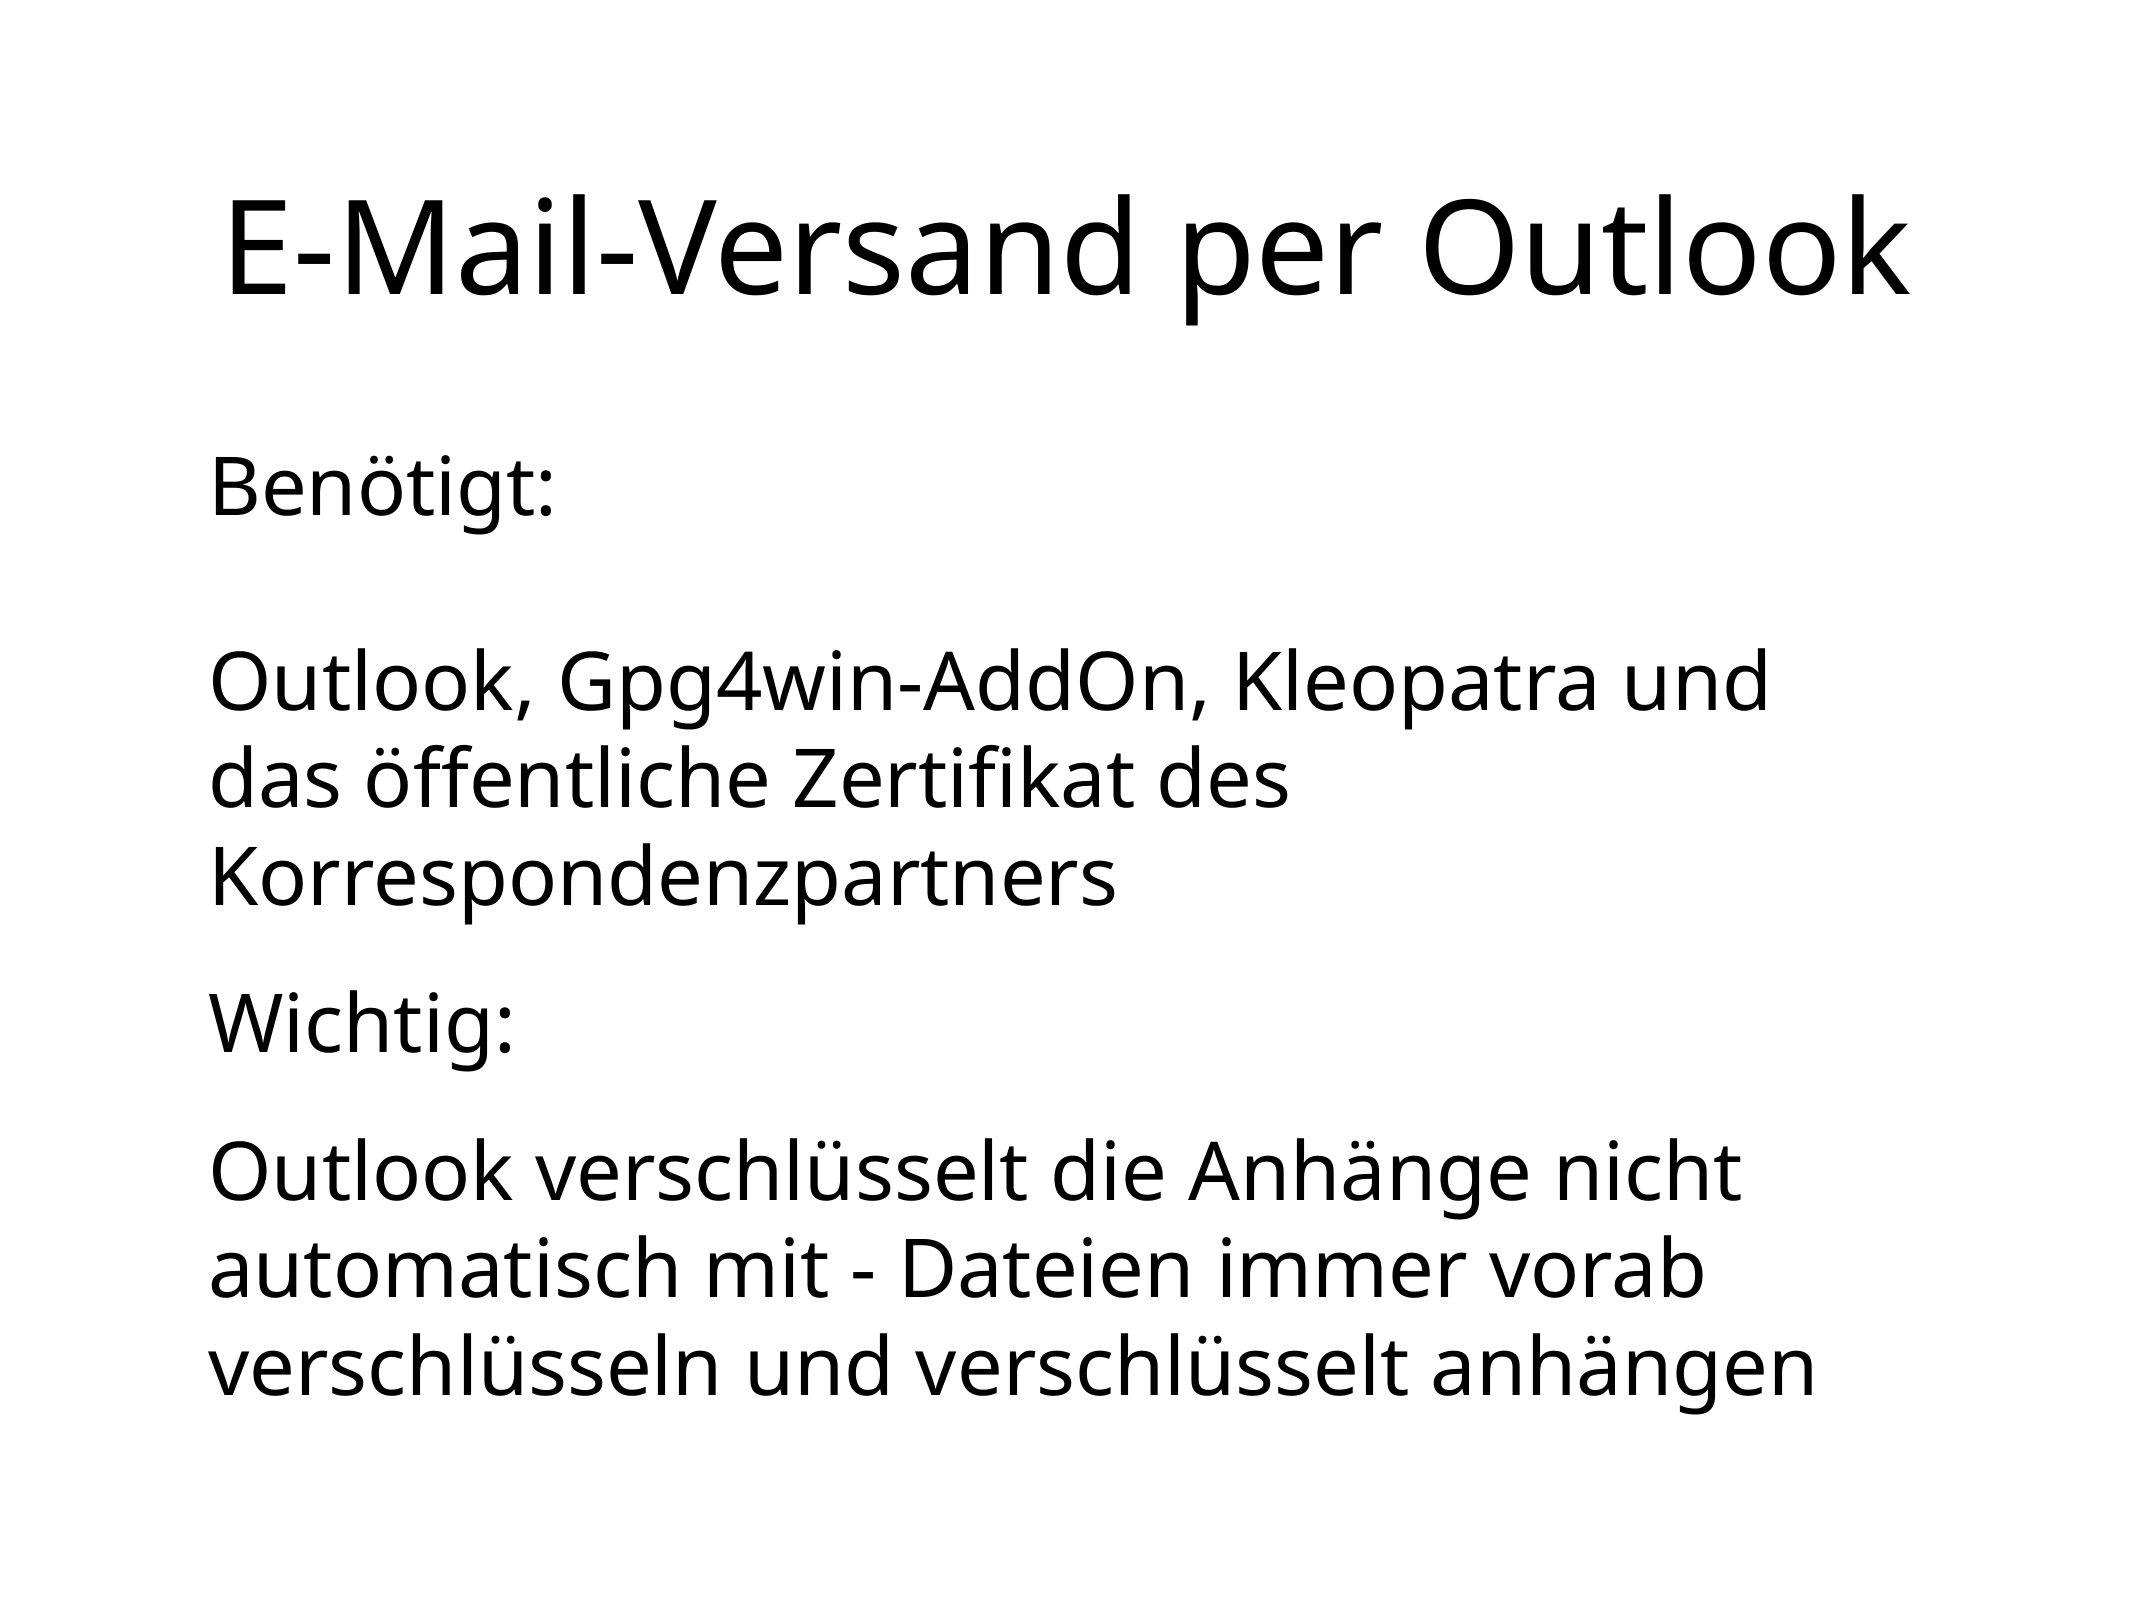

# E-Mail-Versand per Outlook
Benötigt:
Outlook, Gpg4win-AddOn, Kleopatra und das öffentliche Zertifikat des Korrespondenzpartners
Wichtig:
Outlook verschlüsselt die Anhänge nicht automatisch mit - Dateien immer vorab verschlüsseln und verschlüsselt anhängen